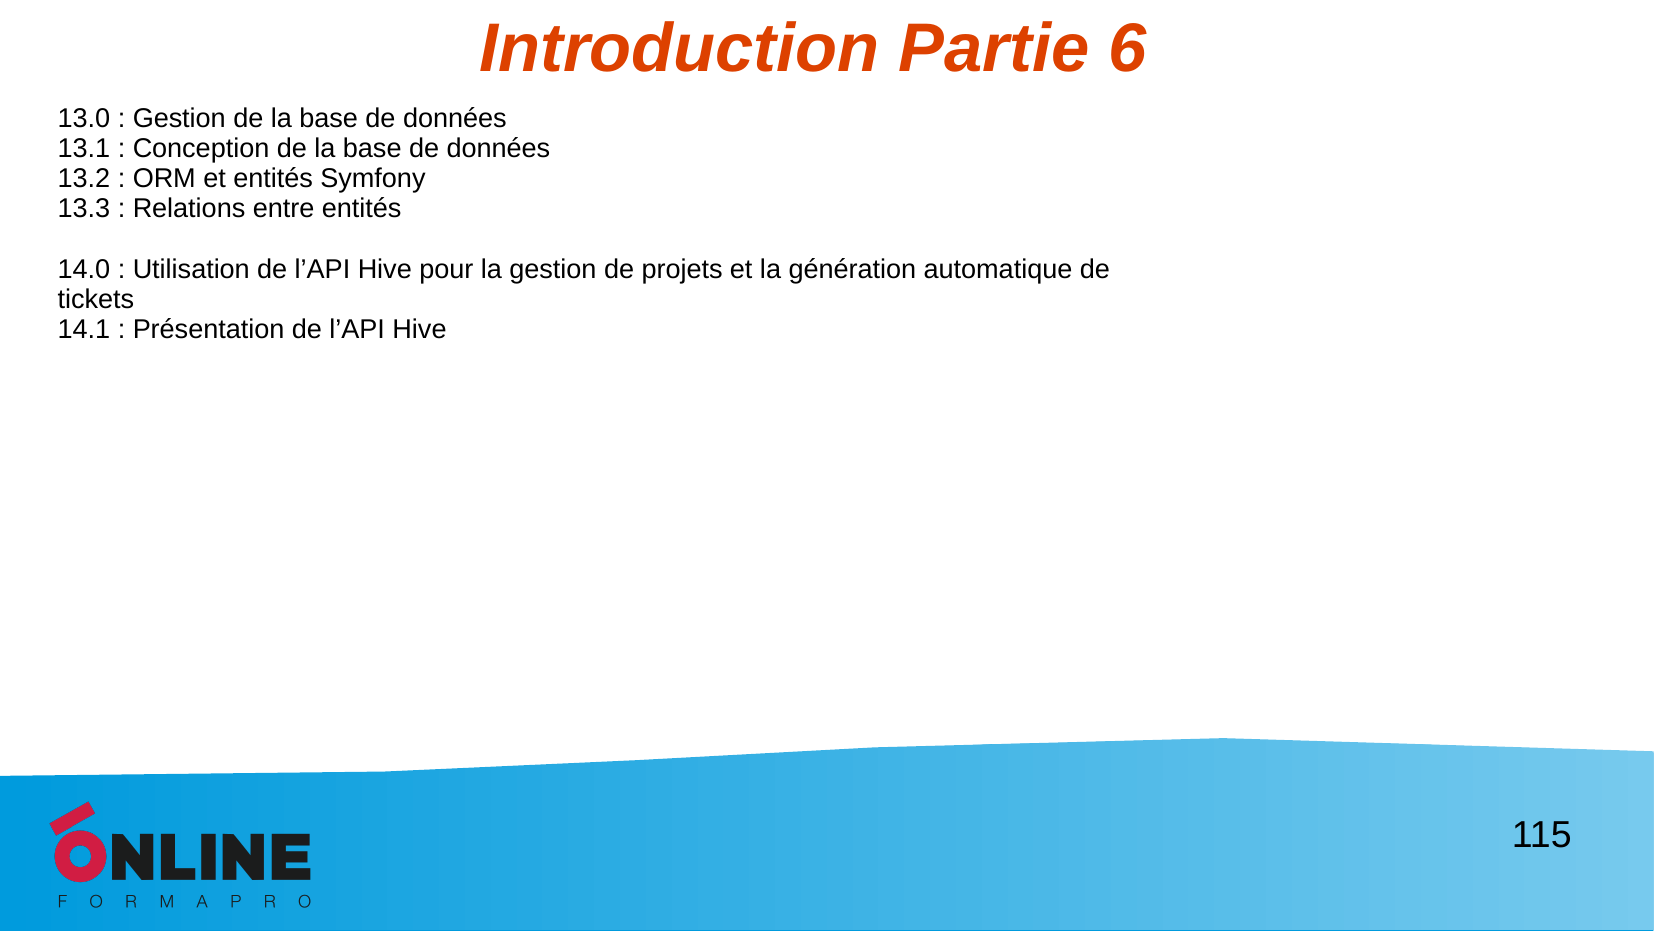

# Introduction Partie 6
13.0 : Gestion de la base de données
13.1 : Conception de la base de données
13.2 : ORM et entités Symfony
13.3 : Relations entre entités
14.0 : Utilisation de l’API Hive pour la gestion de projets et la génération automatique de tickets
14.1 : Présentation de l’API Hive